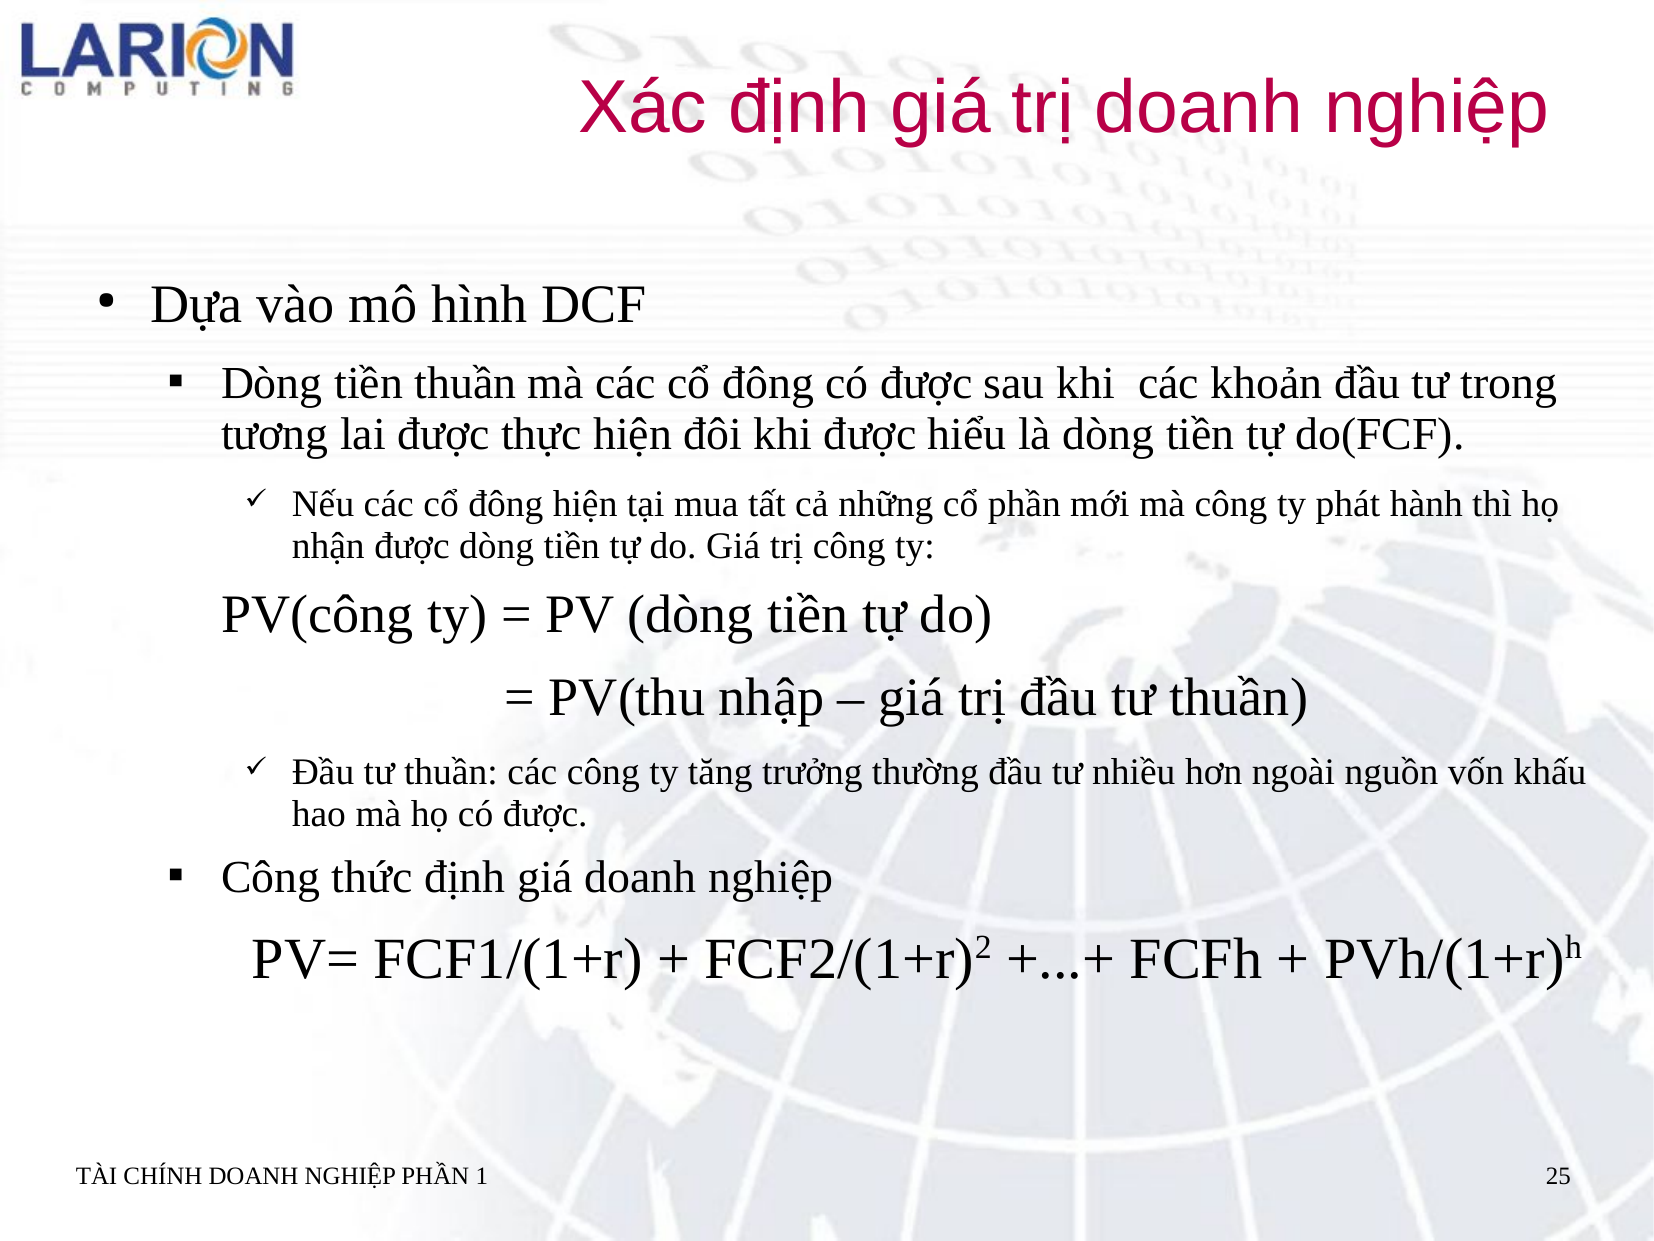

# Xác định giá trị doanh nghiệp
Dựa vào mô hình DCF
Dòng tiền thuần mà các cổ đông có được sau khi các khoản đầu tư trong tương lai được thực hiện đôi khi được hiểu là dòng tiền tự do(FCF).
Nếu các cổ đông hiện tại mua tất cả những cổ phần mới mà công ty phát hành thì họ nhận được dòng tiền tự do. Giá trị công ty:
PV(công ty) = PV (dòng tiền tự do)
 = PV(thu nhập – giá trị đầu tư thuần)
Đầu tư thuần: các công ty tăng trưởng thường đầu tư nhiều hơn ngoài nguồn vốn khấu hao mà họ có được.
Công thức định giá doanh nghiệp
PV= FCF1/(1+r) + FCF2/(1+r)2 +...+ FCFh + PVh/(1+r)h
TÀI CHÍNH DOANH NGHIỆP PHẦN 1
25